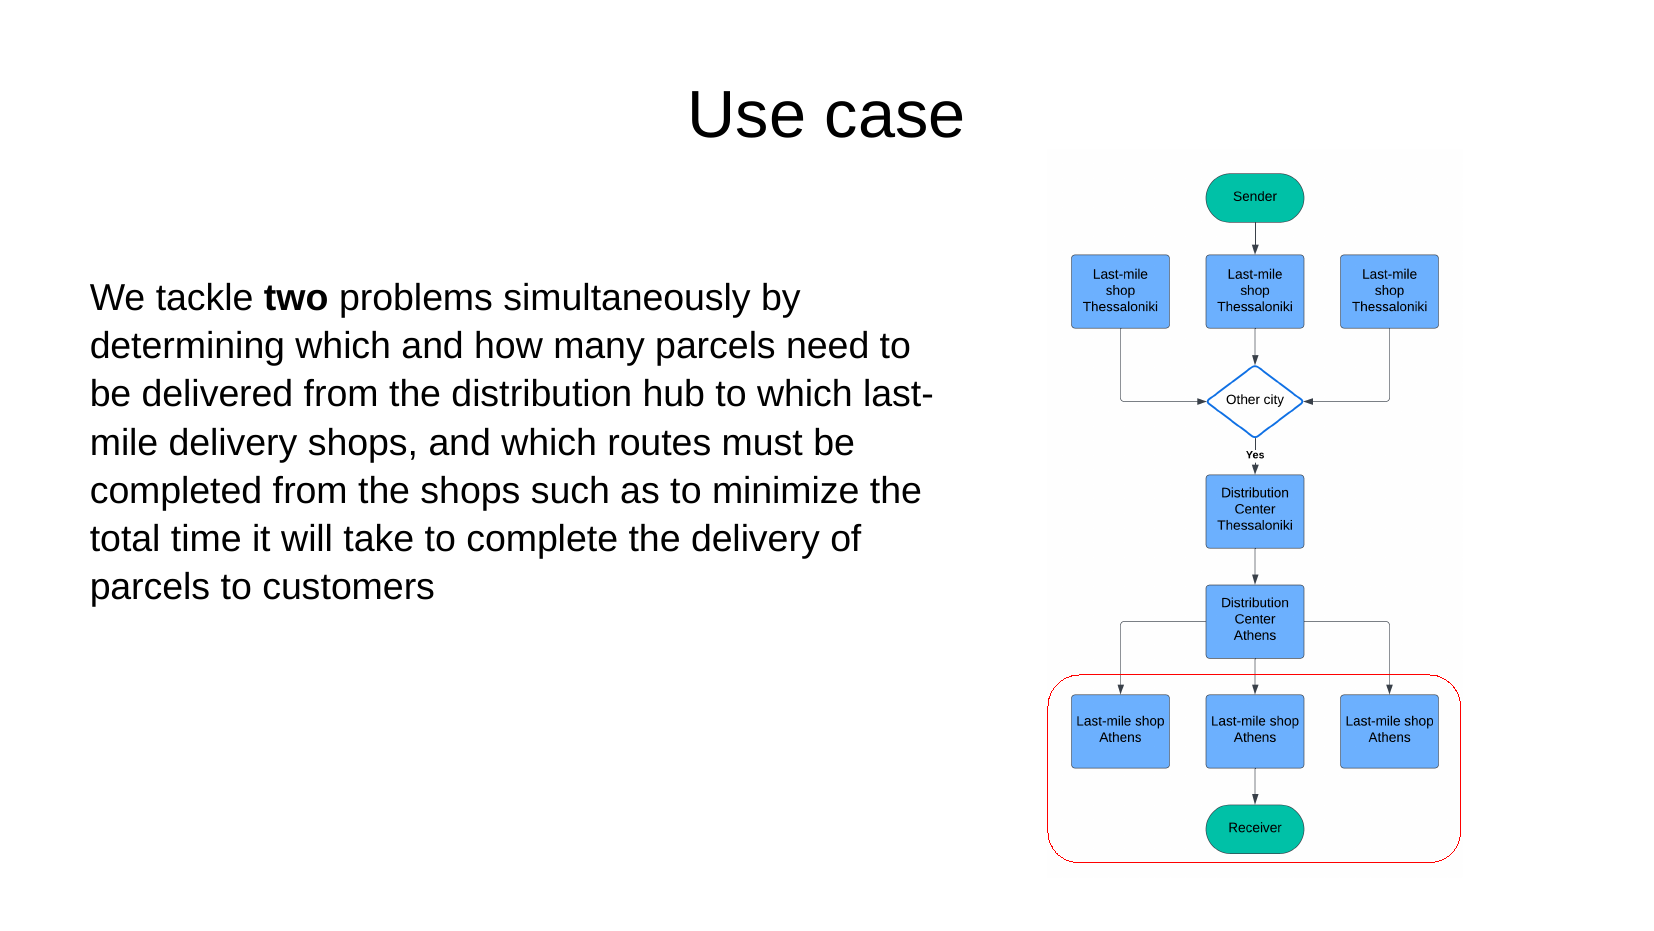

# Use case
We tackle two problems simultaneously by determining which and how many parcels need to be delivered from the distribution hub to which last-mile delivery shops, and which routes must be completed from the shops such as to minimize the total time it will take to complete the delivery of parcels to customers